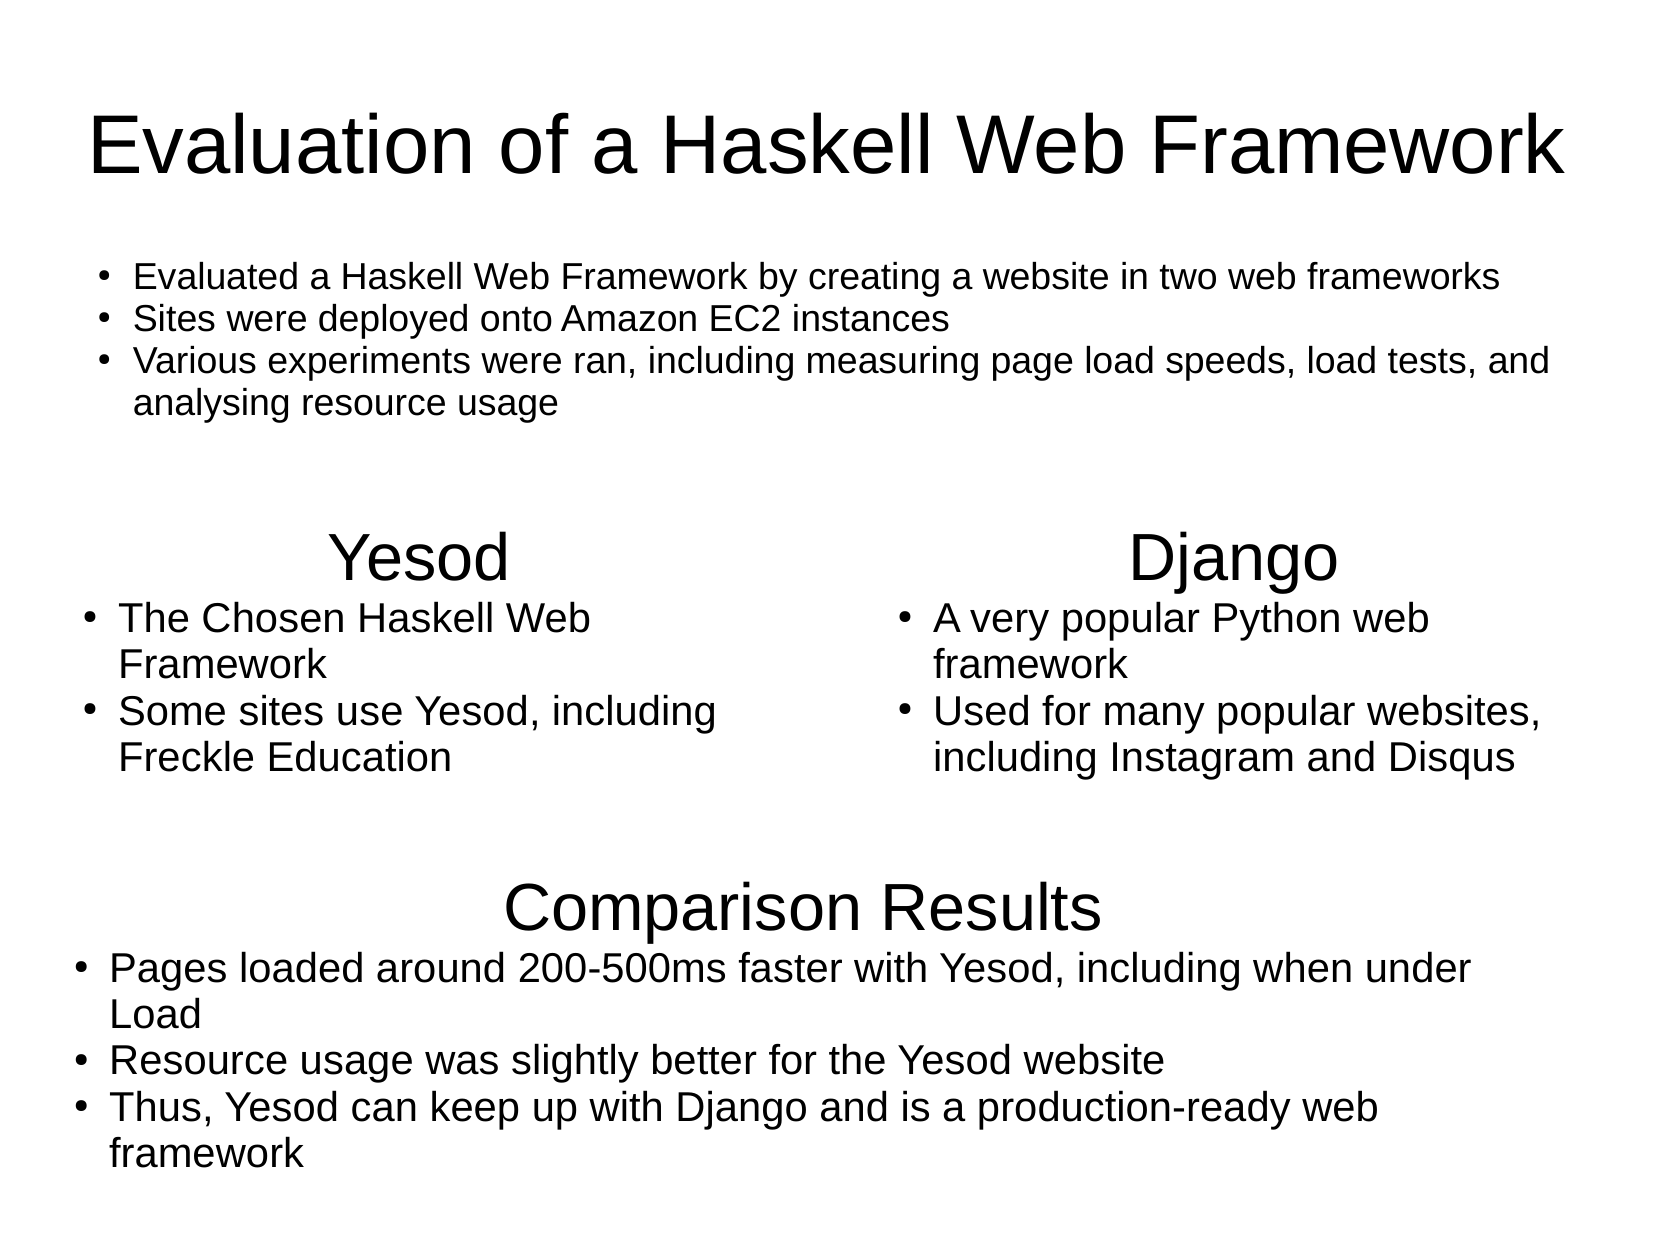

# Evaluation of a Haskell Web Framework
Evaluated a Haskell Web Framework by creating a website in two web frameworks
Sites were deployed onto Amazon EC2 instances
Various experiments were ran, including measuring page load speeds, load tests, and analysing resource usage
Yesod
The Chosen Haskell Web Framework
Some sites use Yesod, including Freckle Education
Django
A very popular Python web framework
Used for many popular websites, including Instagram and Disqus
Comparison Results
Pages loaded around 200-500ms faster with Yesod, including when under Load
Resource usage was slightly better for the Yesod website
Thus, Yesod can keep up with Django and is a production-ready web framework